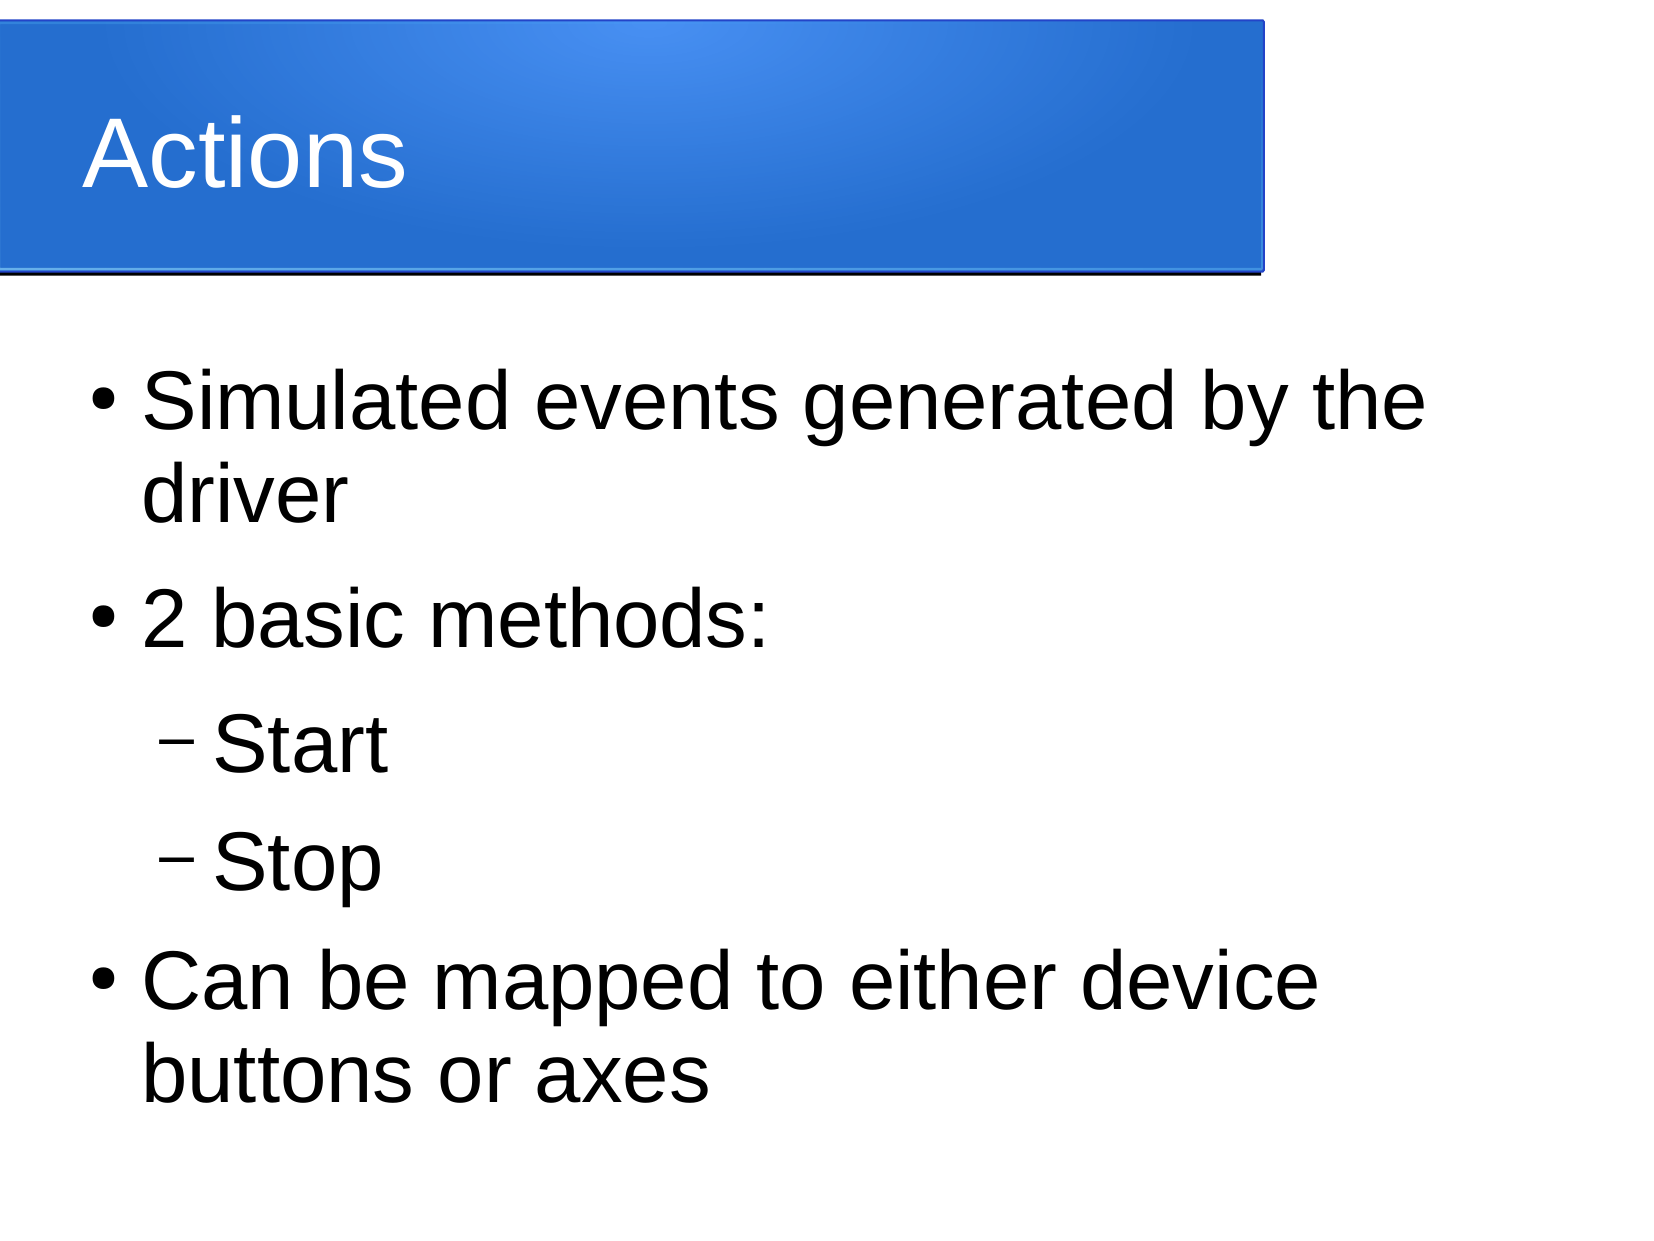

# Actions
Simulated events generated by the driver
2 basic methods:
Start
Stop
Can be mapped to either device buttons or axes